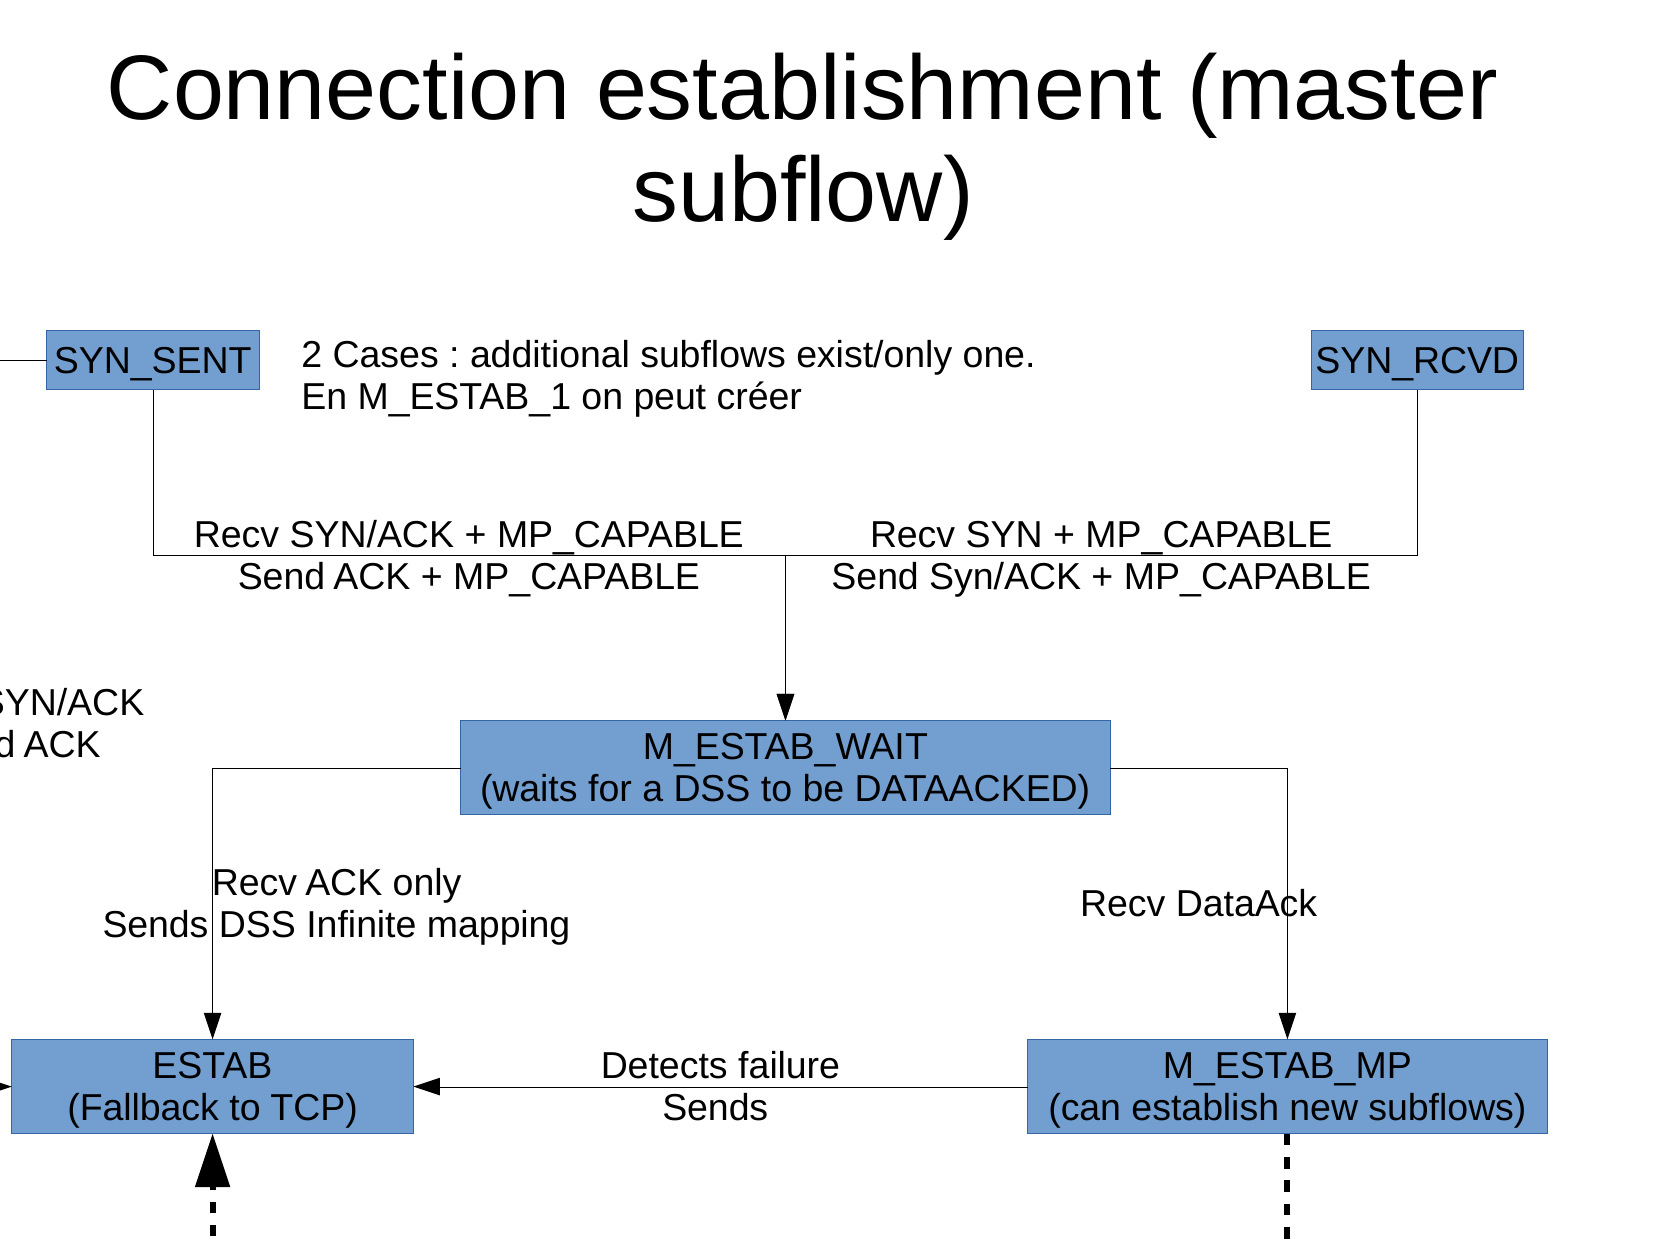

# Connection establishment (master subflow)
2 Cases : additional subflows exist/only one.
En M_ESTAB_1 on peut créer
SYN_SENT
SYN_RCVD
M_ESTAB_WAIT
(waits for a DSS to be DATAACKED)
ESTAB
(Fallback to TCP)
M_ESTAB_MP
(can establish new subflows)